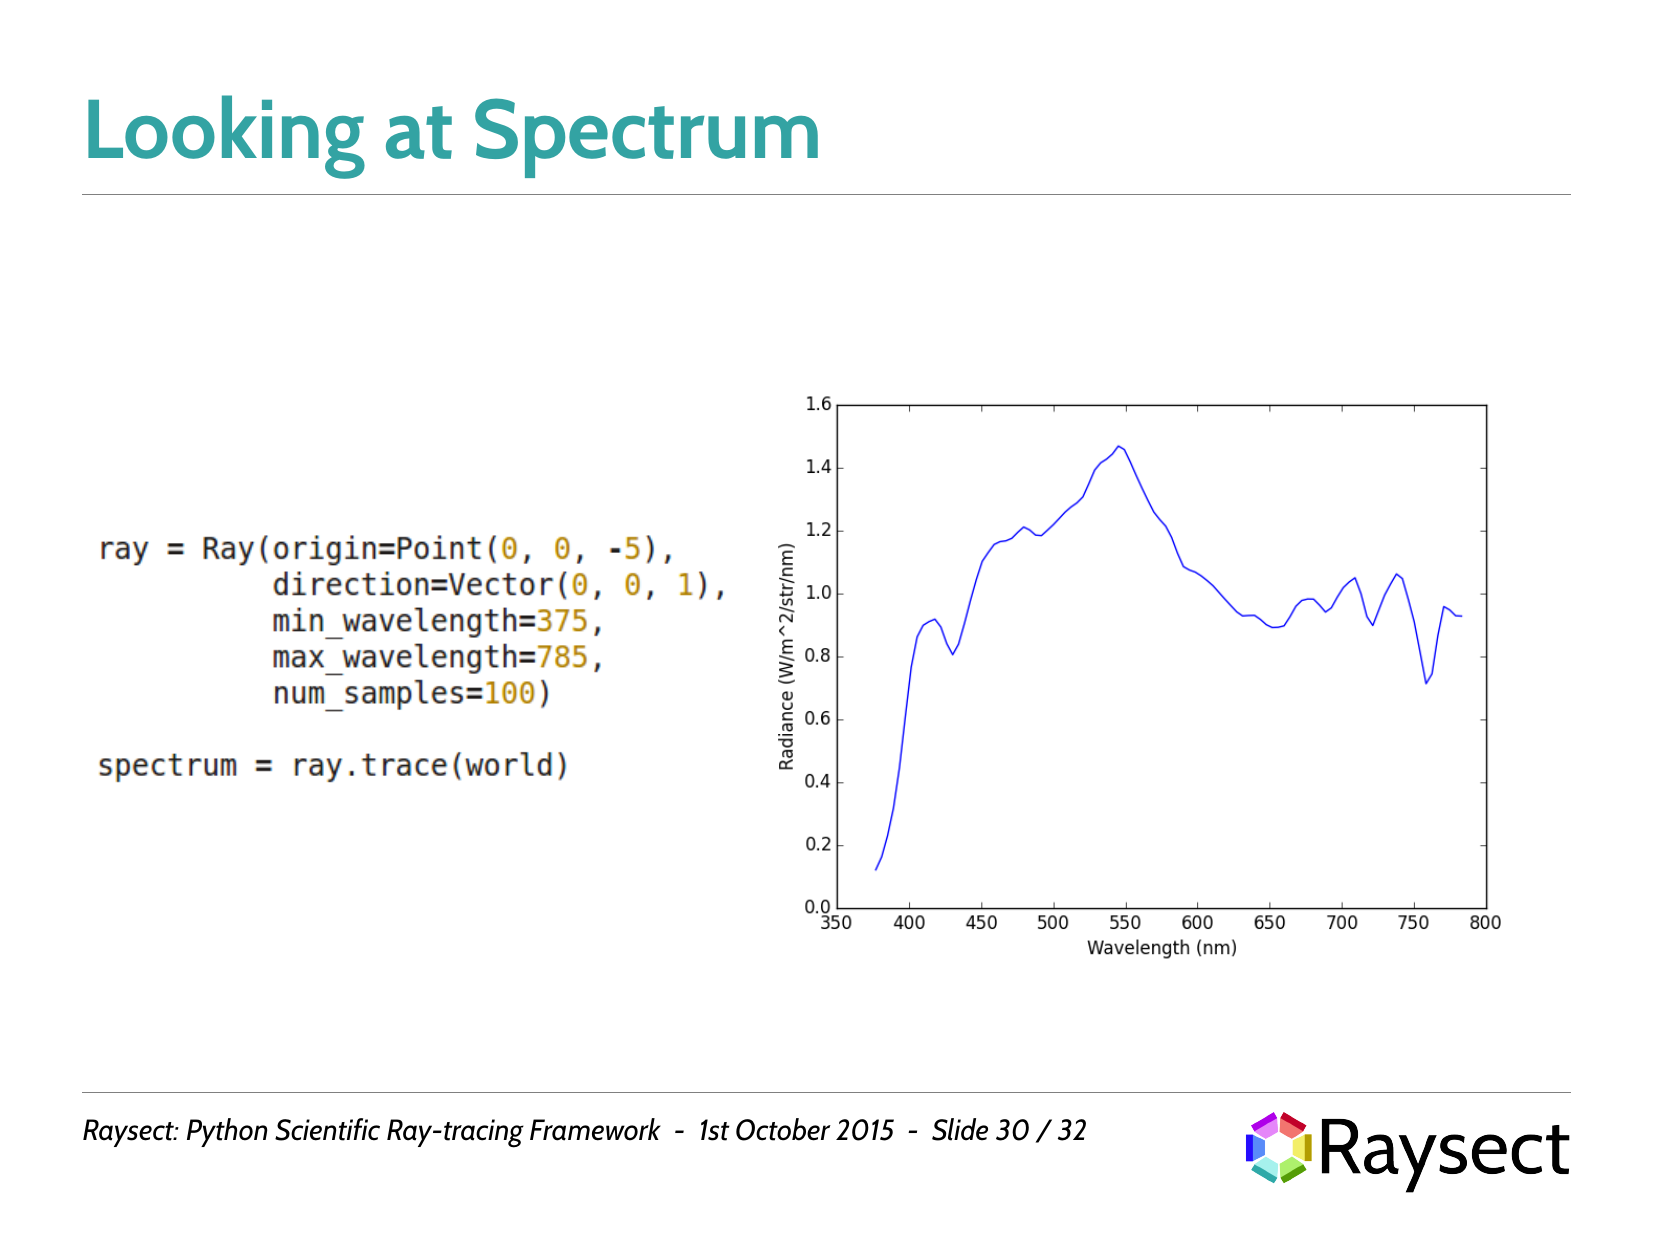

# Looking at Spectrum
1st October 2015